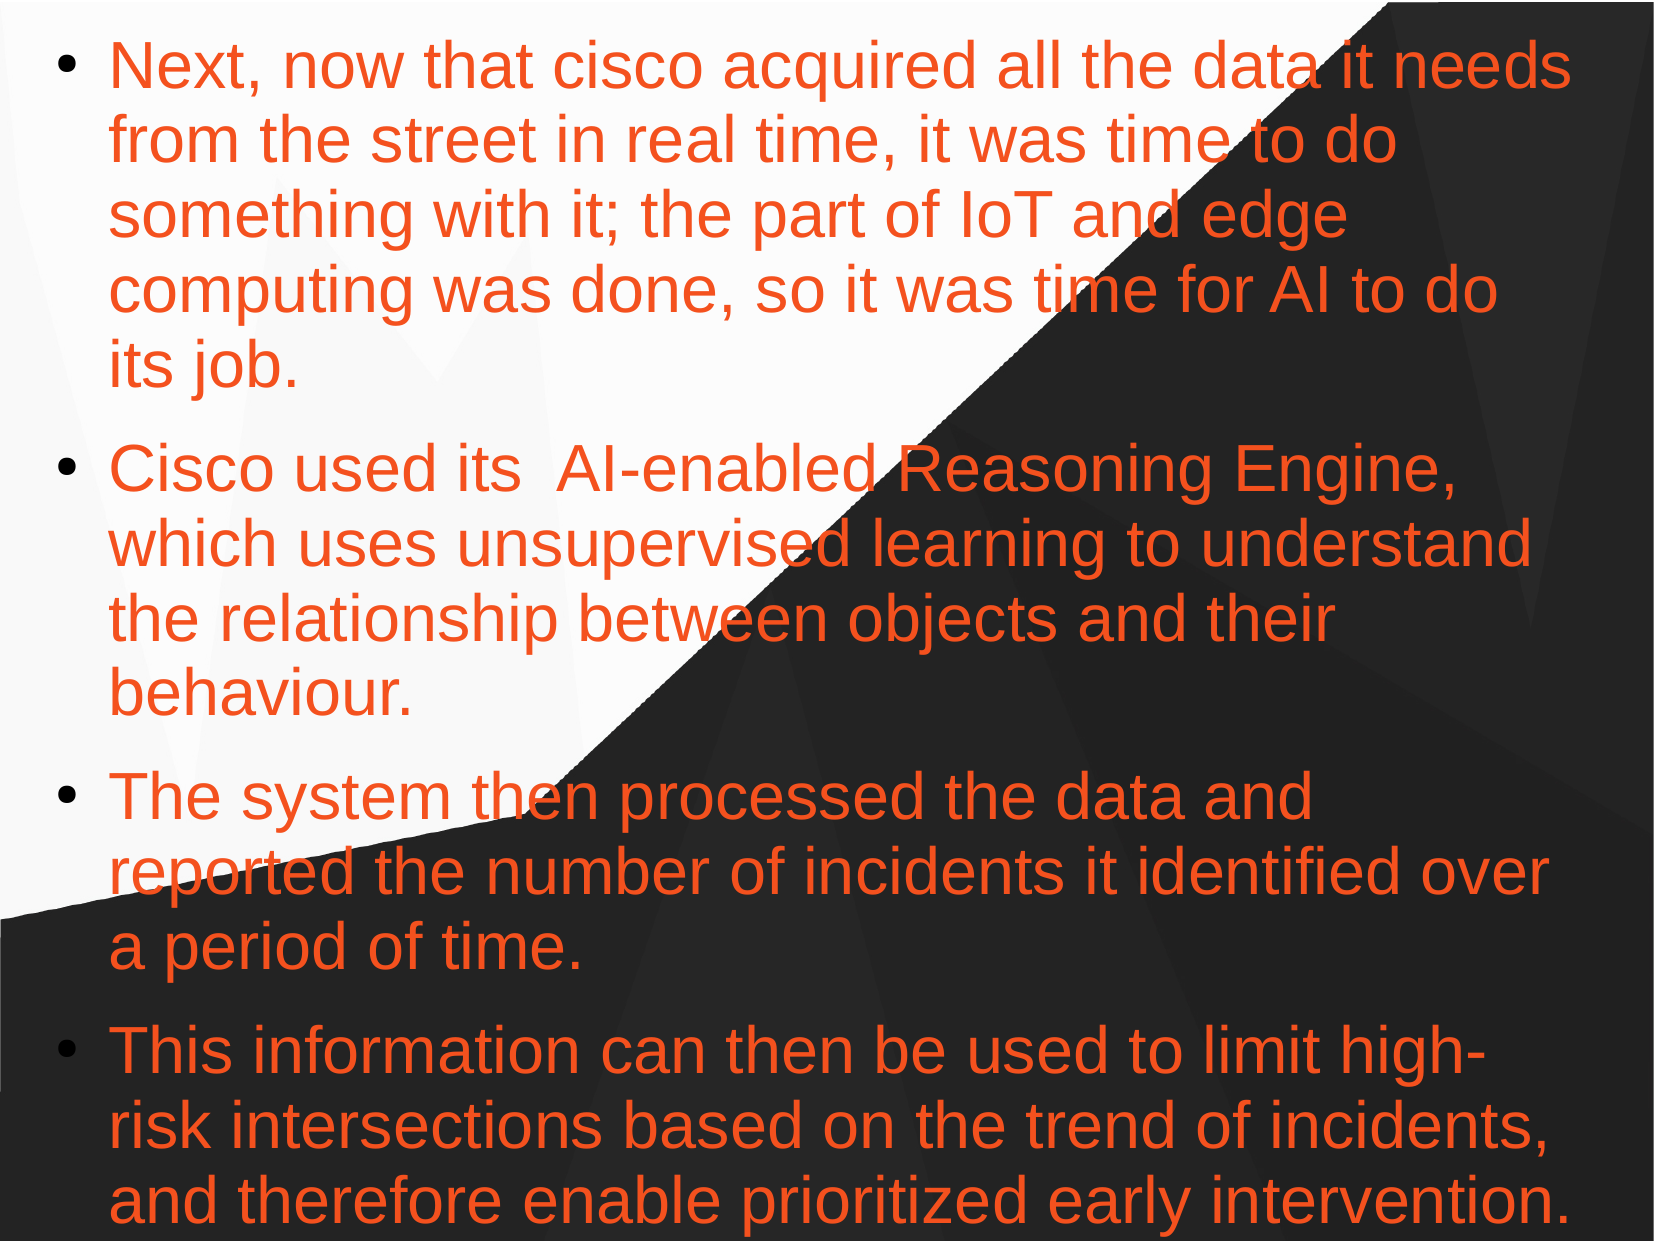

# Next, now that cisco acquired all the data it needs from the street in real time, it was time to do something with it; the part of IoT and edge computing was done, so it was time for AI to do its job.
Cisco used its AI-enabled Reasoning Engine, which uses unsupervised learning to understand the relationship between objects and their behaviour.
The system then processed the data and reported the number of incidents it identified over a period of time.
This information can then be used to limit high-risk intersections based on the trend of incidents, and therefore enable prioritized early intervention.